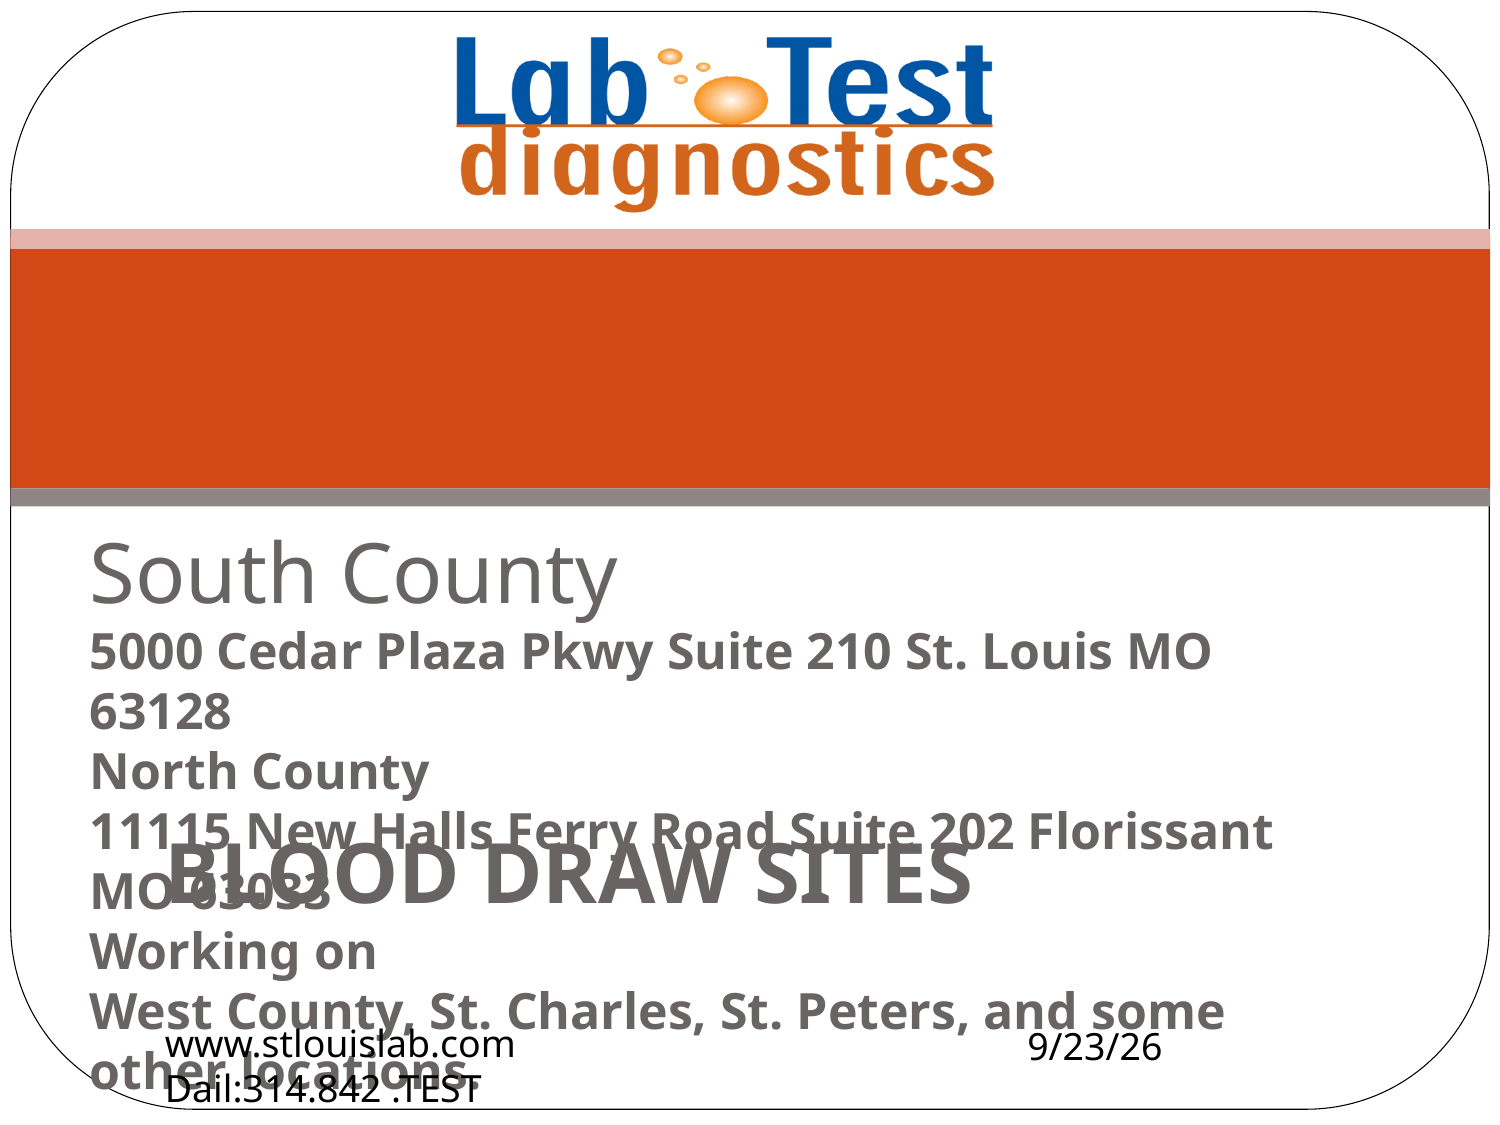

BLOOD DRAW SITES
# South County
5000 Cedar Plaza Pkwy Suite 210 St. Louis MO 63128
North County
11115 New Halls Ferry Road Suite 202 Florissant MO 63033
Working on
West County, St. Charles, St. Peters, and some other locations.
www.stlouislab.com Dail:314.842 .TEST